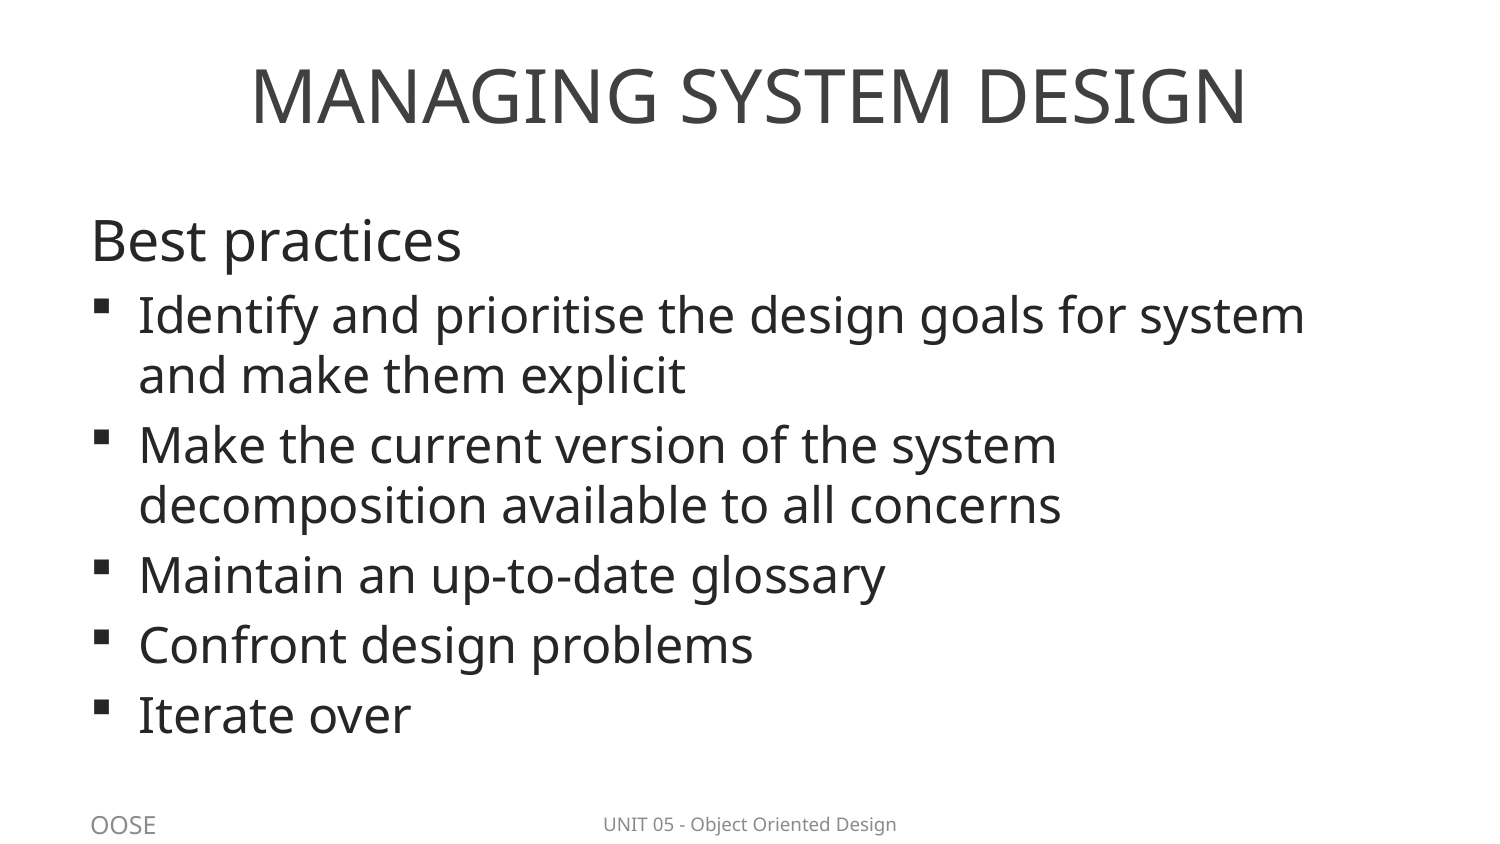

# Managing system design
Best practices
Identify and prioritise the design goals for system and make them explicit
Make the current version of the system decomposition available to all concerns
Maintain an up-to-date glossary
Confront design problems
Iterate over
OOSE
UNIT 05 - Object Oriented Design